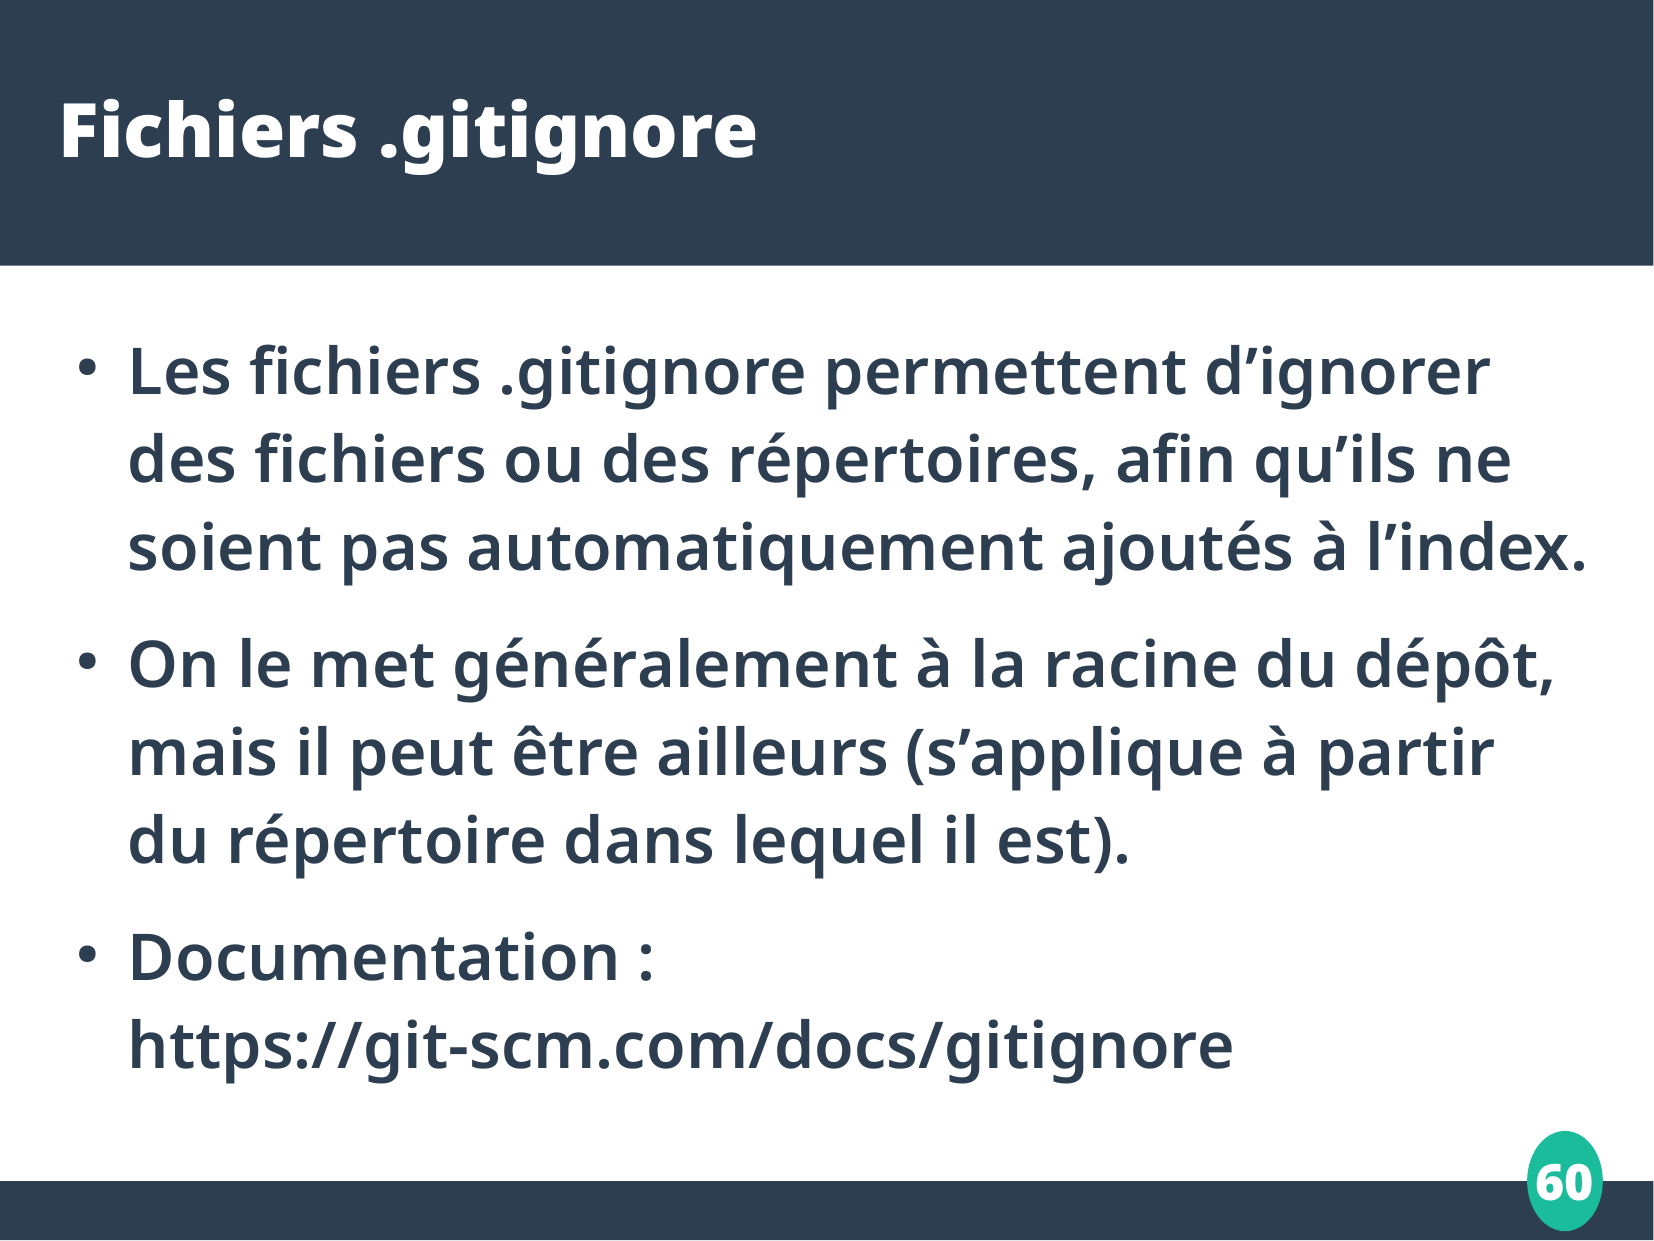

# Fichiers .gitignore
Les fichiers .gitignore permettent d’ignorer des fichiers ou des répertoires, afin qu’ils ne soient pas automatiquement ajoutés à l’index.
On le met généralement à la racine du dépôt, mais il peut être ailleurs (s’applique à partir du répertoire dans lequel il est).
Documentation : https://git-scm.com/docs/gitignore